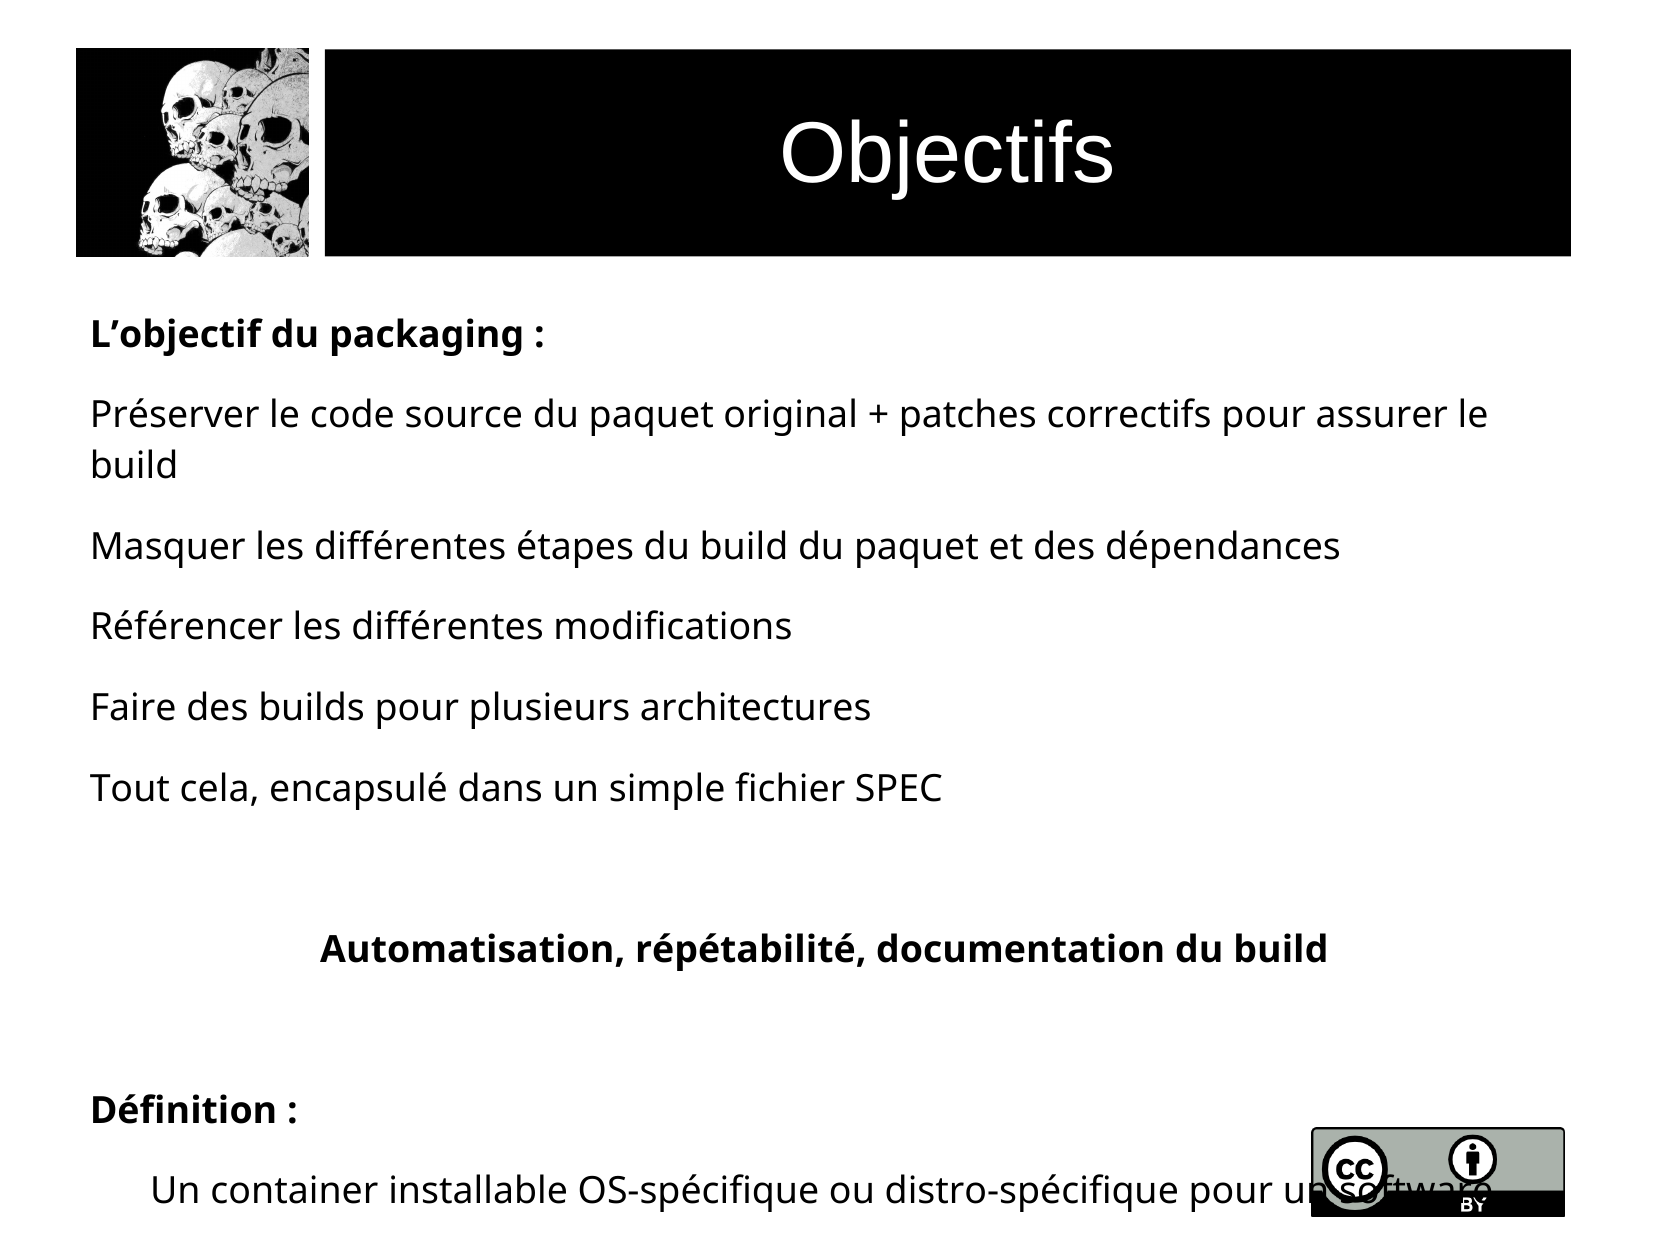

# Objectifs
L’objectif du packaging :
Préserver le code source du paquet original + patches correctifs pour assurer le build
Masquer les différentes étapes du build du paquet et des dépendances
Référencer les différentes modifications
Faire des builds pour plusieurs architectures
Tout cela, encapsulé dans un simple fichier SPEC
Automatisation, répétabilité, documentation du build
Définition :
Un container installable OS-spécifique ou distro-spécifique pour un software